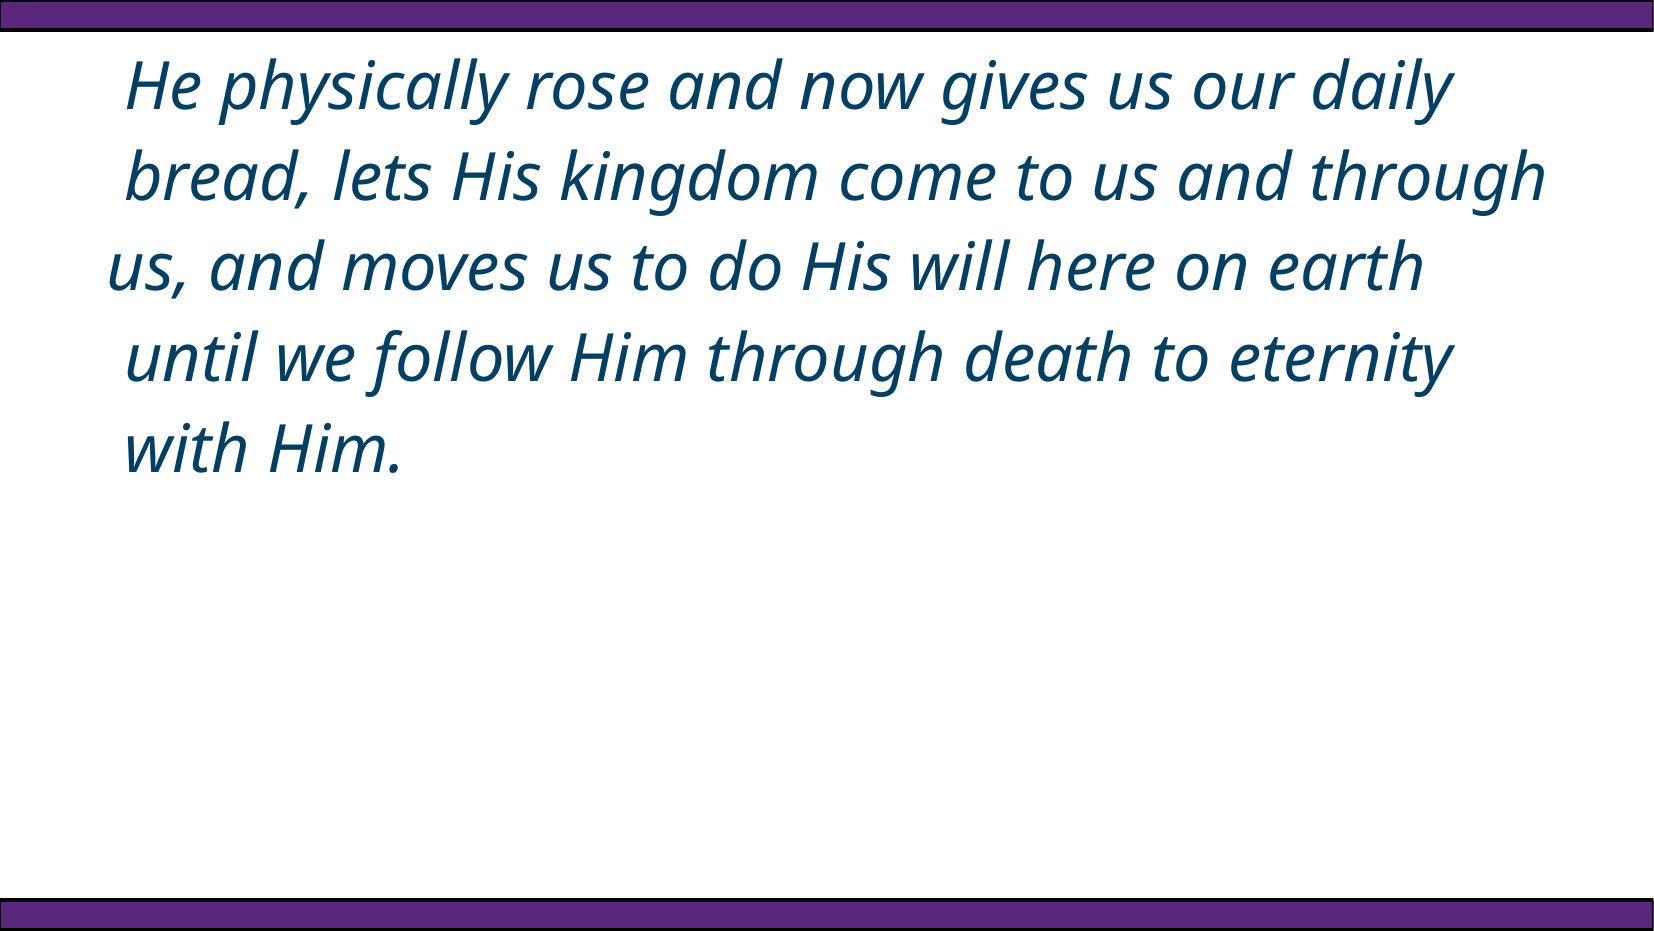

He physically rose and now gives us our daily
 bread, lets His kingdom come to us and through us, and moves us to do His will here on earth
 until we follow Him through death to eternity
 with Him.